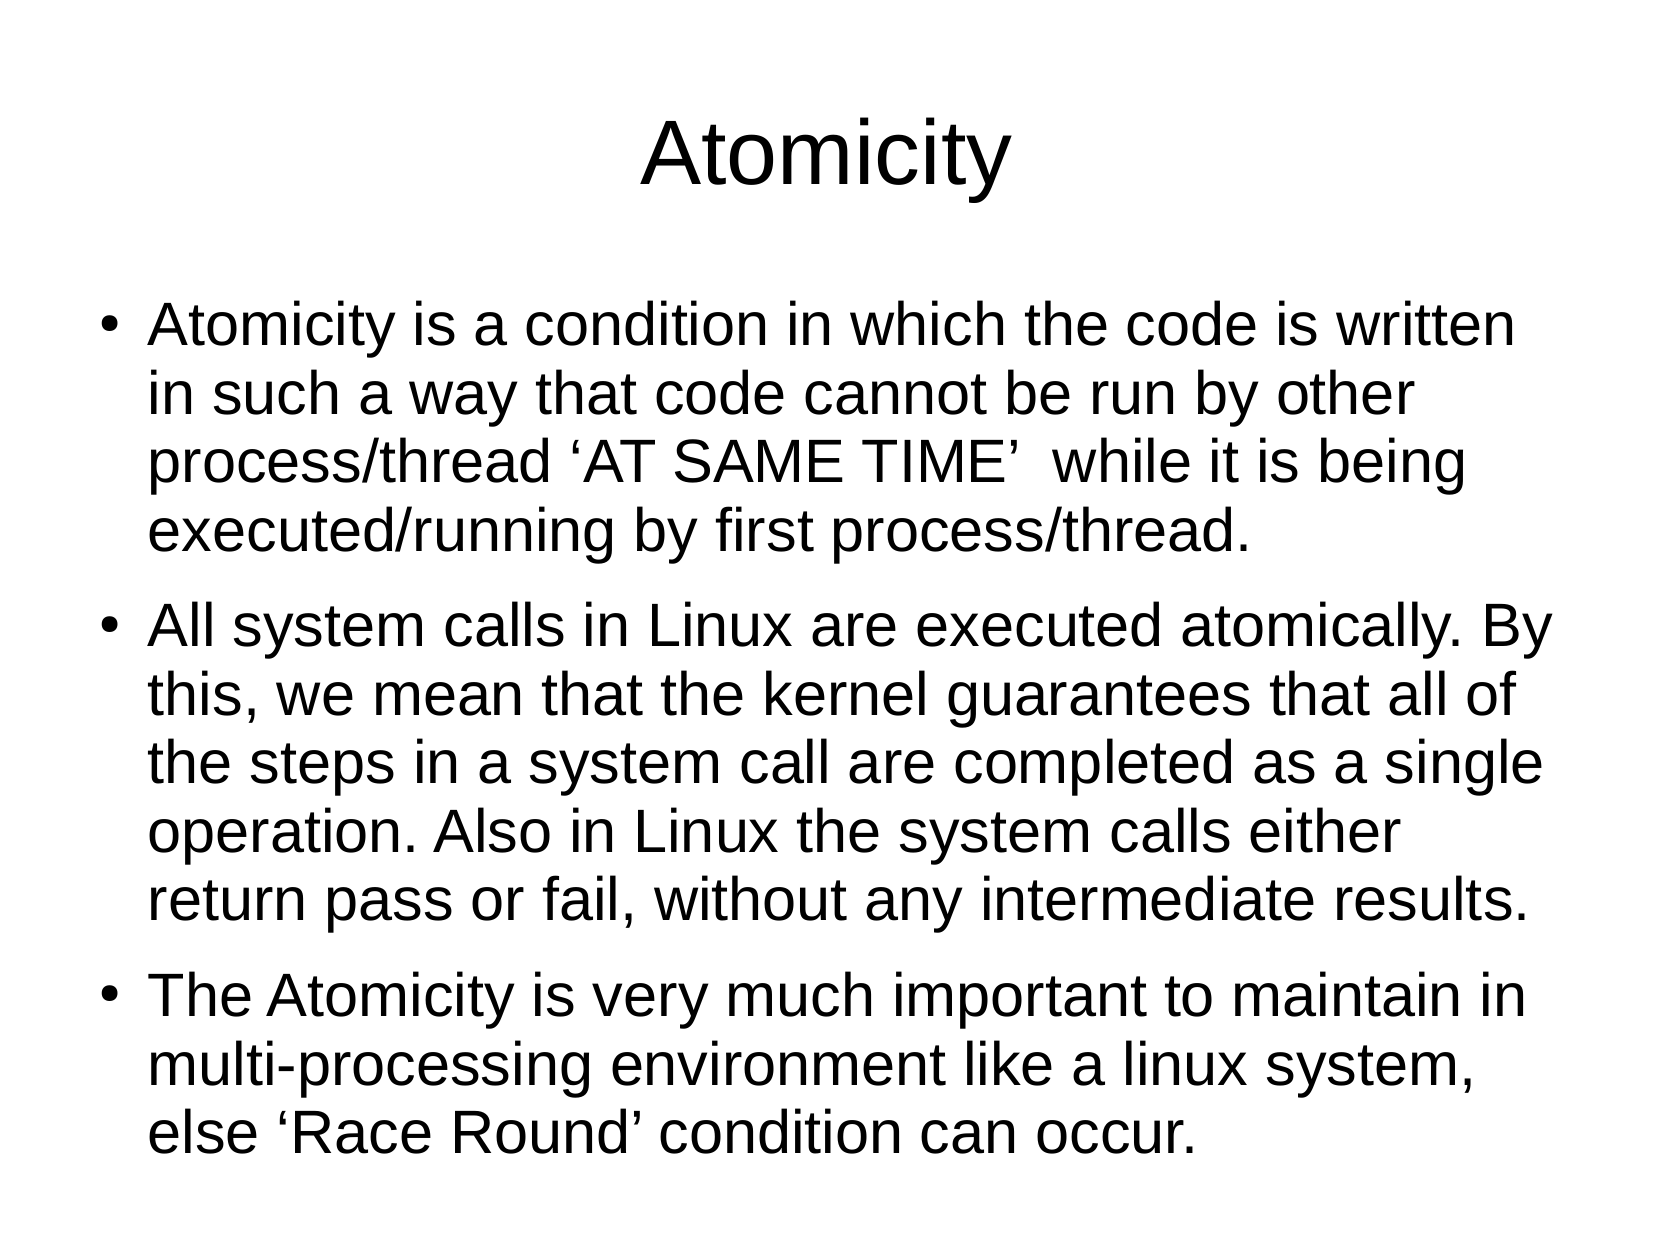

# Atomicity
Atomicity is a condition in which the code is written in such a way that code cannot be run by other process/thread ‘AT SAME TIME’ while it is being executed/running by first process/thread.
All system calls in Linux are executed atomically. By this, we mean that the kernel guarantees that all of the steps in a system call are completed as a single operation. Also in Linux the system calls either return pass or fail, without any intermediate results.
The Atomicity is very much important to maintain in multi-processing environment like a linux system, else ‘Race Round’ condition can occur.